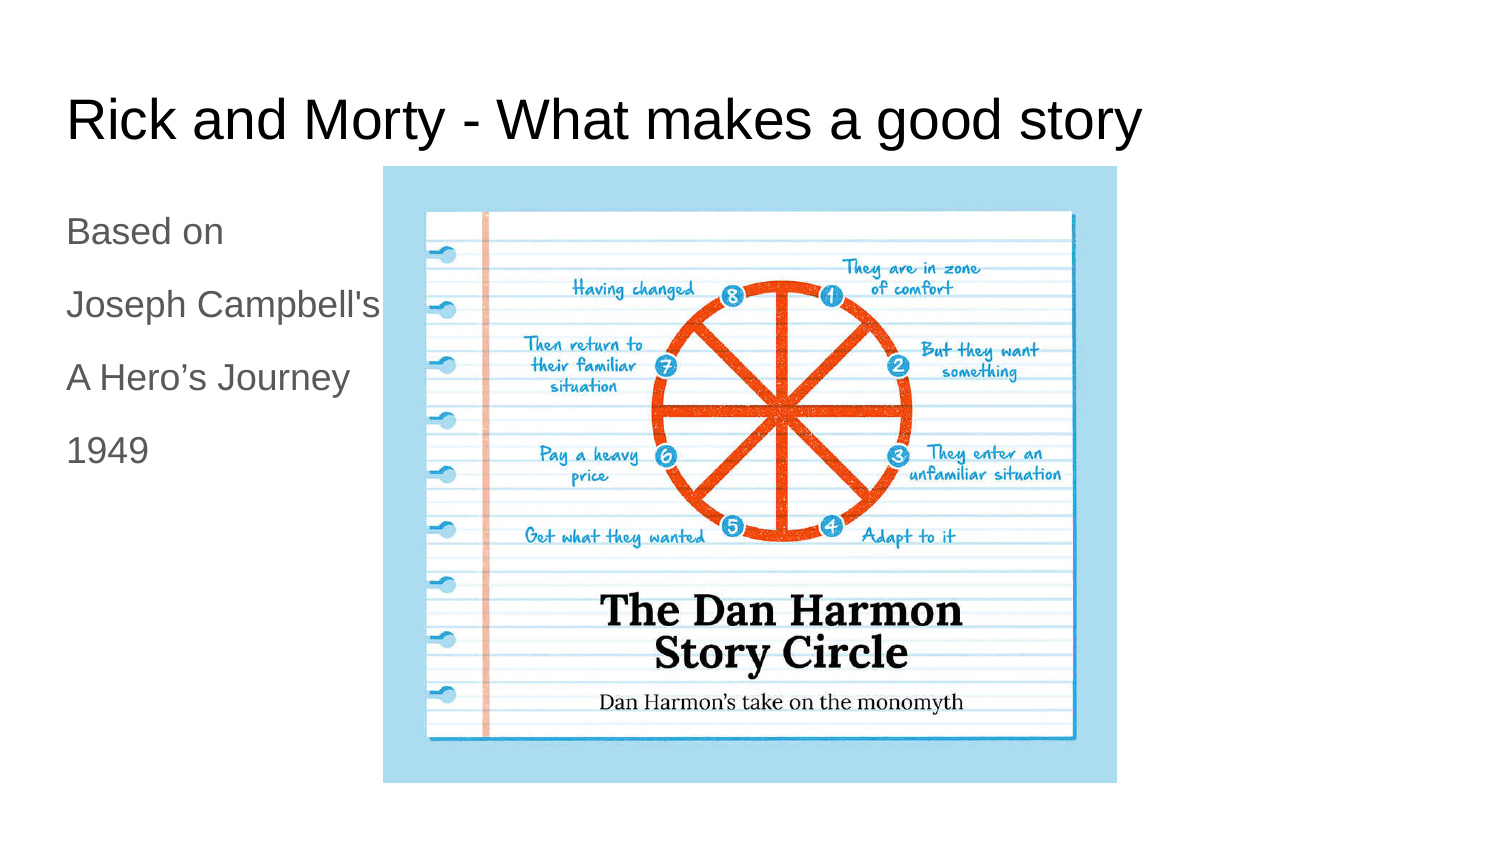

# Rick and Morty - What makes a good story
Based on
Joseph Campbell's
A Hero’s Journey
1949